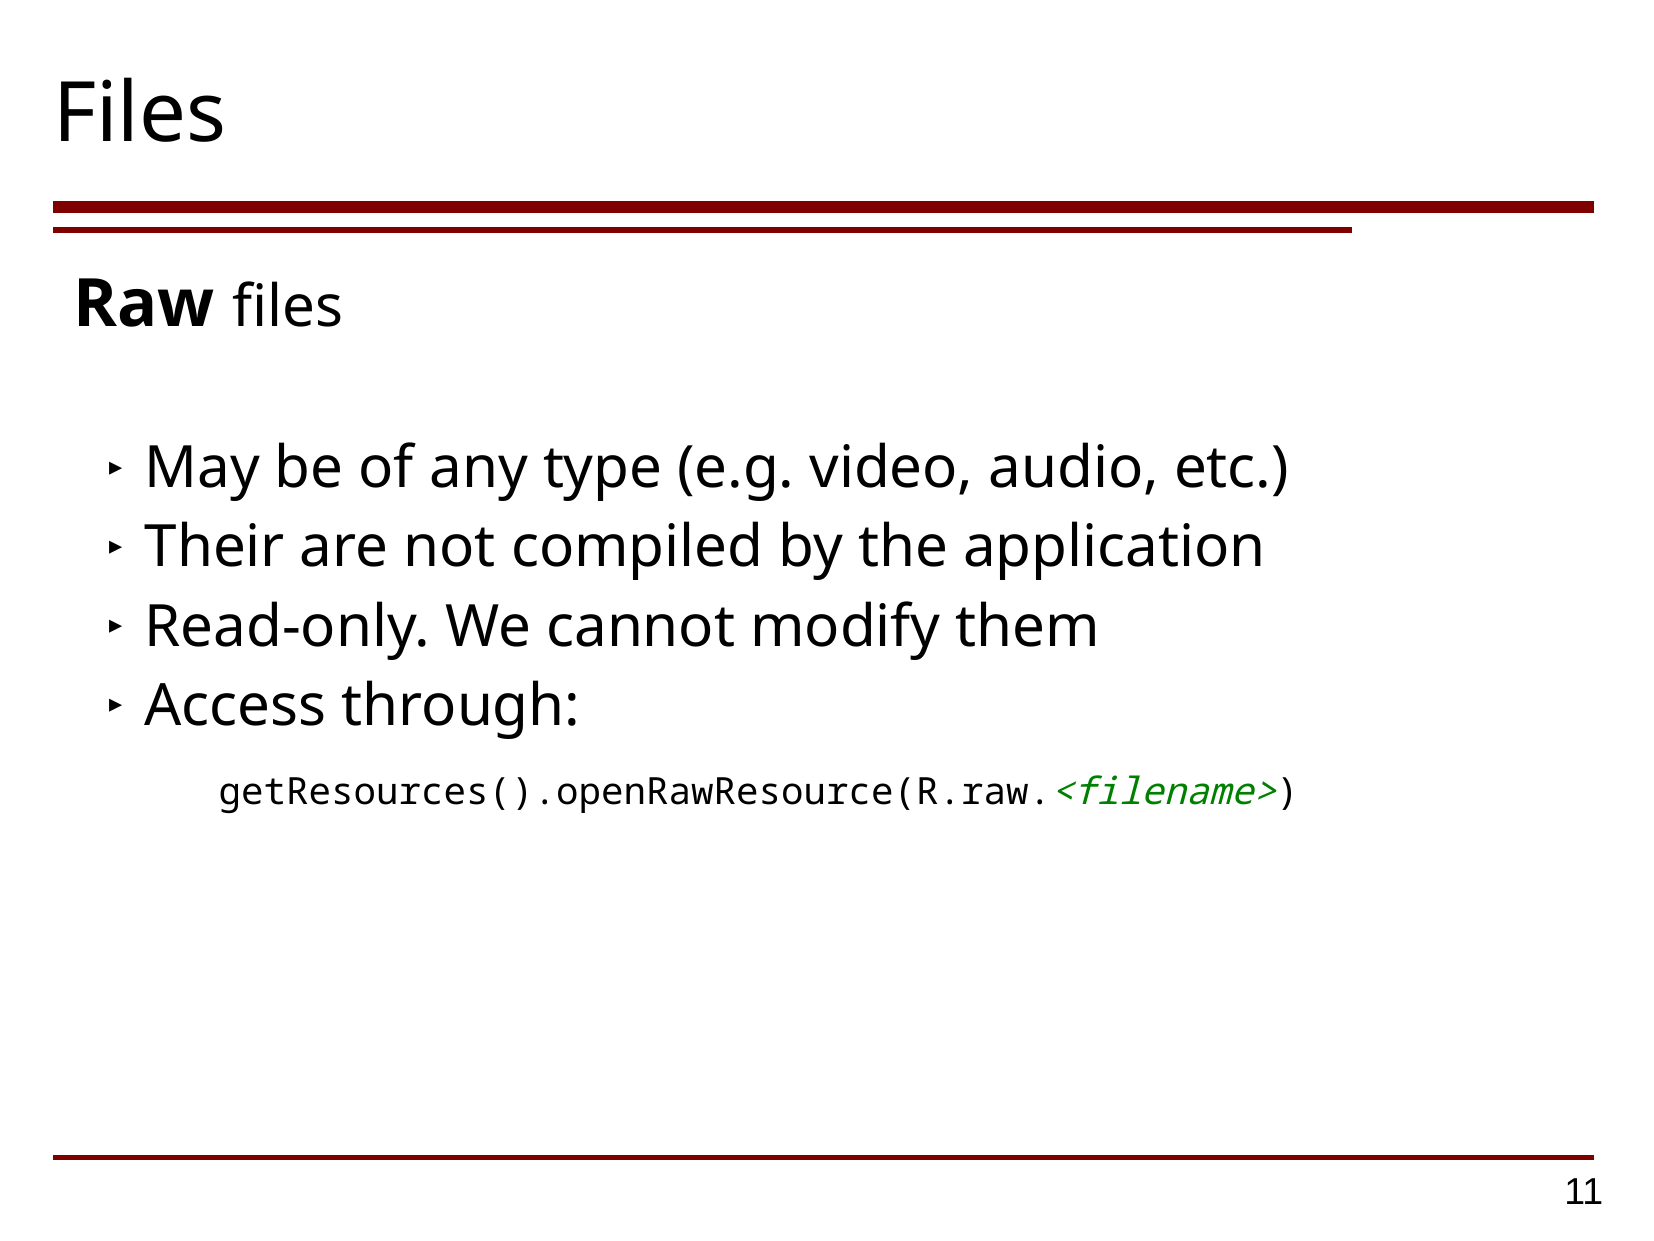

# Files
Raw files
May be of any type (e.g. video, audio, etc.)
Their are not compiled by the application
Read-only. We cannot modify them
Access through:
	getResources().openRawResource(R.raw.<filename>)